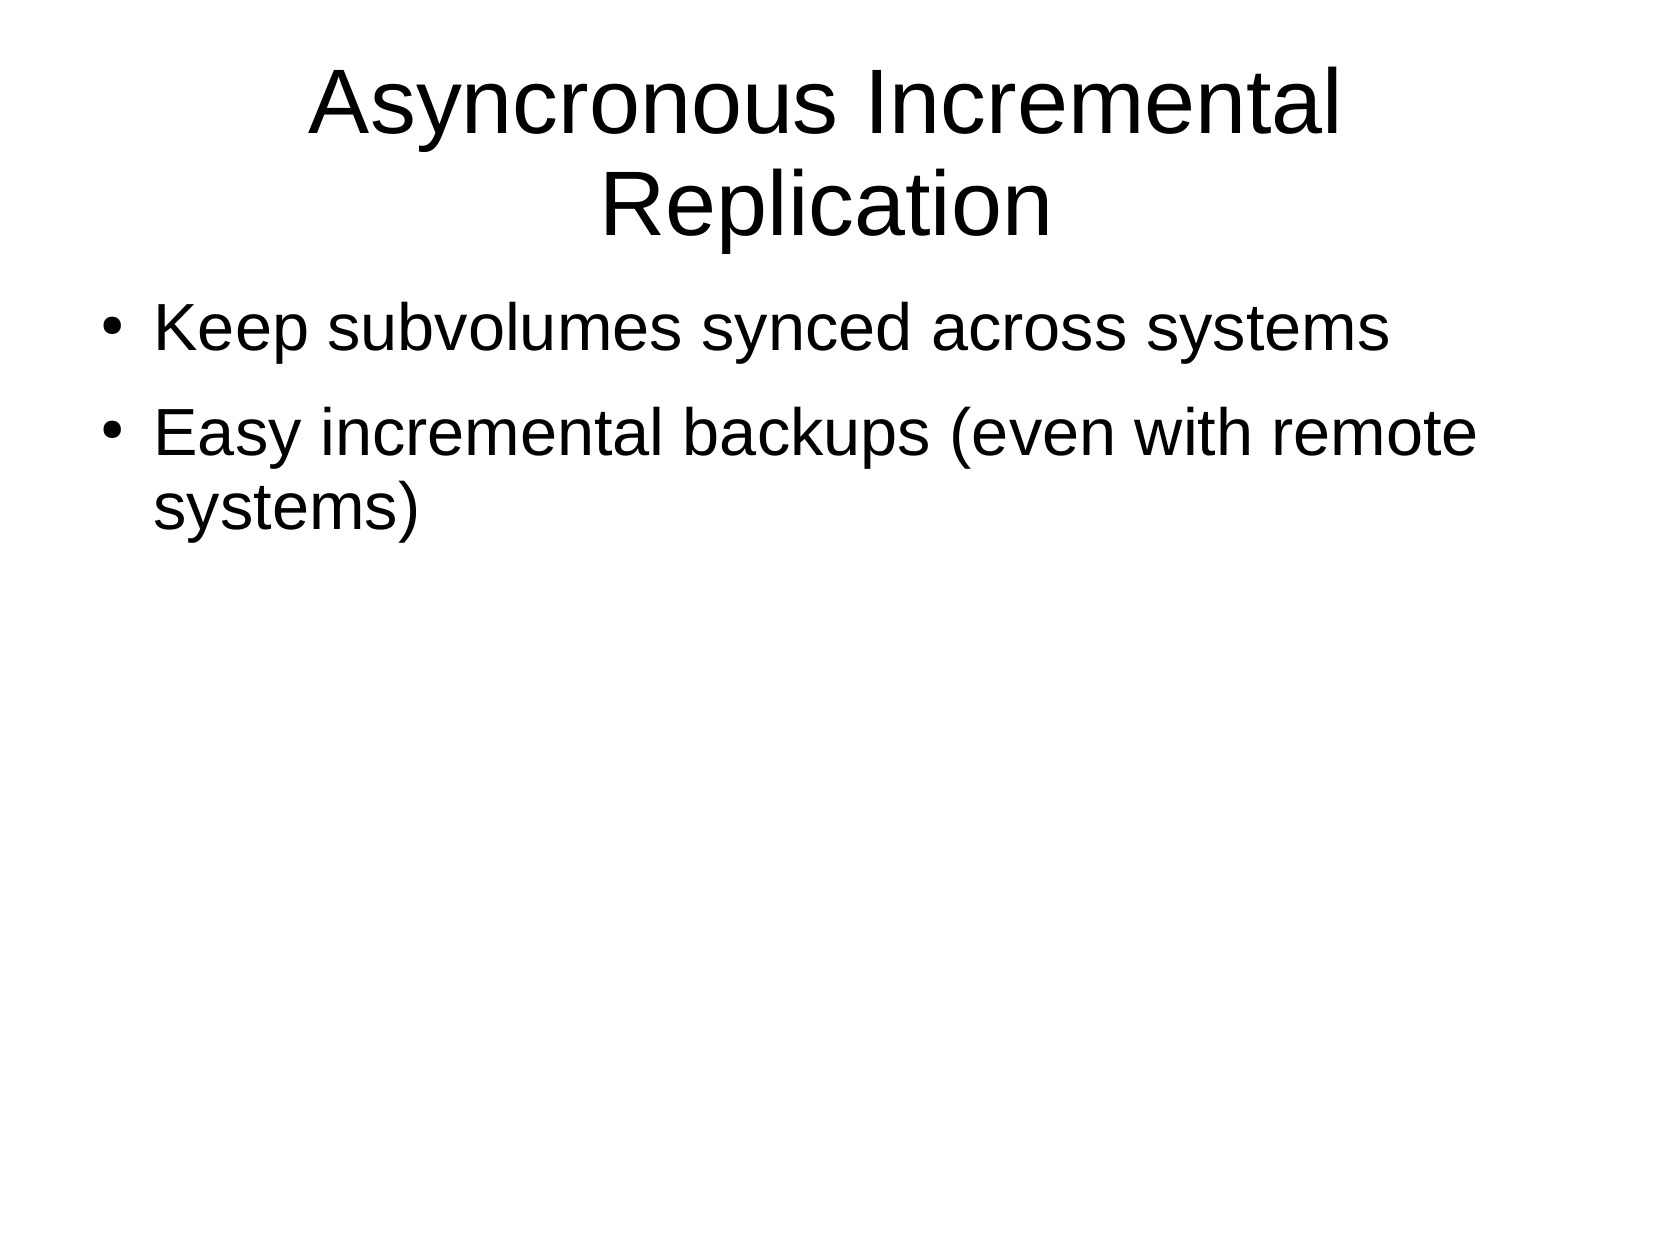

# Asyncronous Incremental Replication
Keep subvolumes synced across systems
Easy incremental backups (even with remote systems)